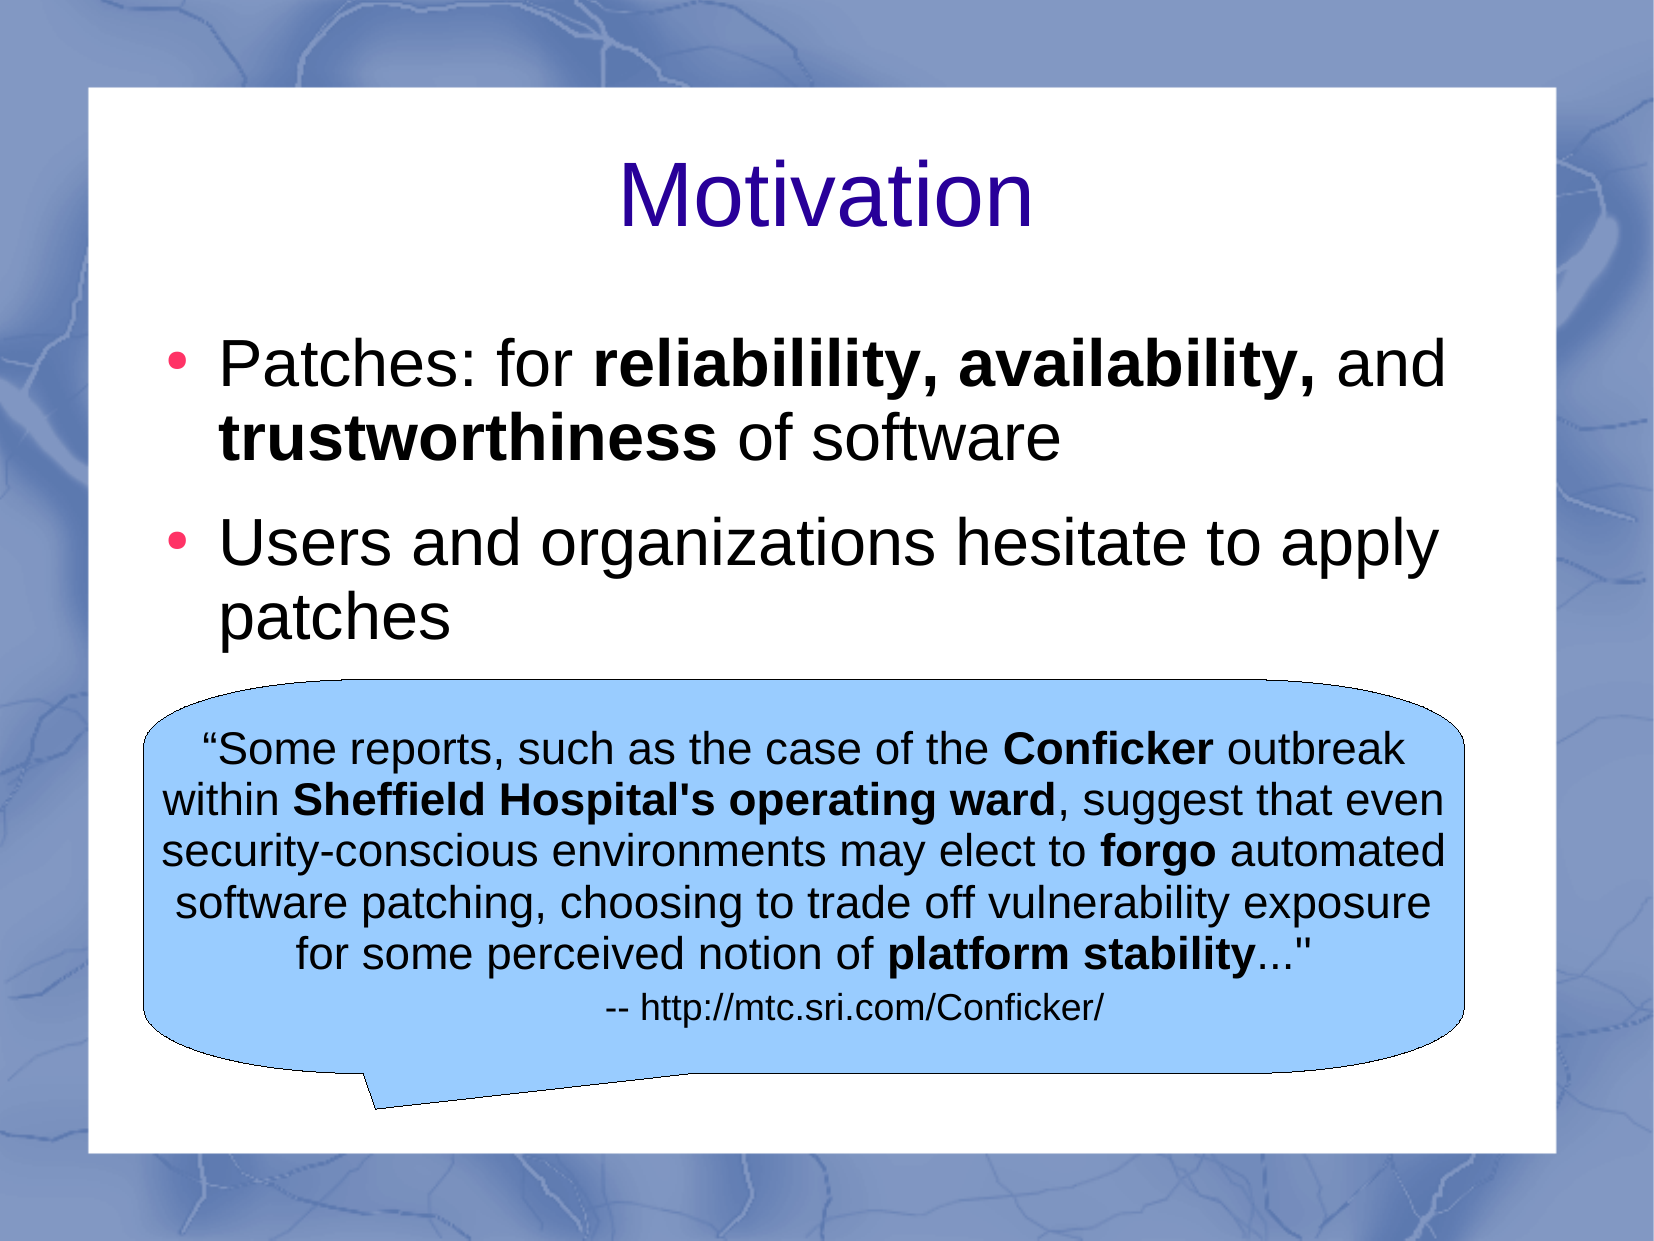

# Motivation
Patches: for reliabilility, availability, and trustworthiness of software
Users and organizations hesitate to apply patches
“Some reports, such as the case of the Conficker outbreak
 within Sheffield Hospital's operating ward, suggest that even
security-conscious environments may elect to forgo automated
 software patching, choosing to trade off vulnerability exposure
for some perceived notion of platform stability...''
 -- http://mtc.sri.com/Conficker/